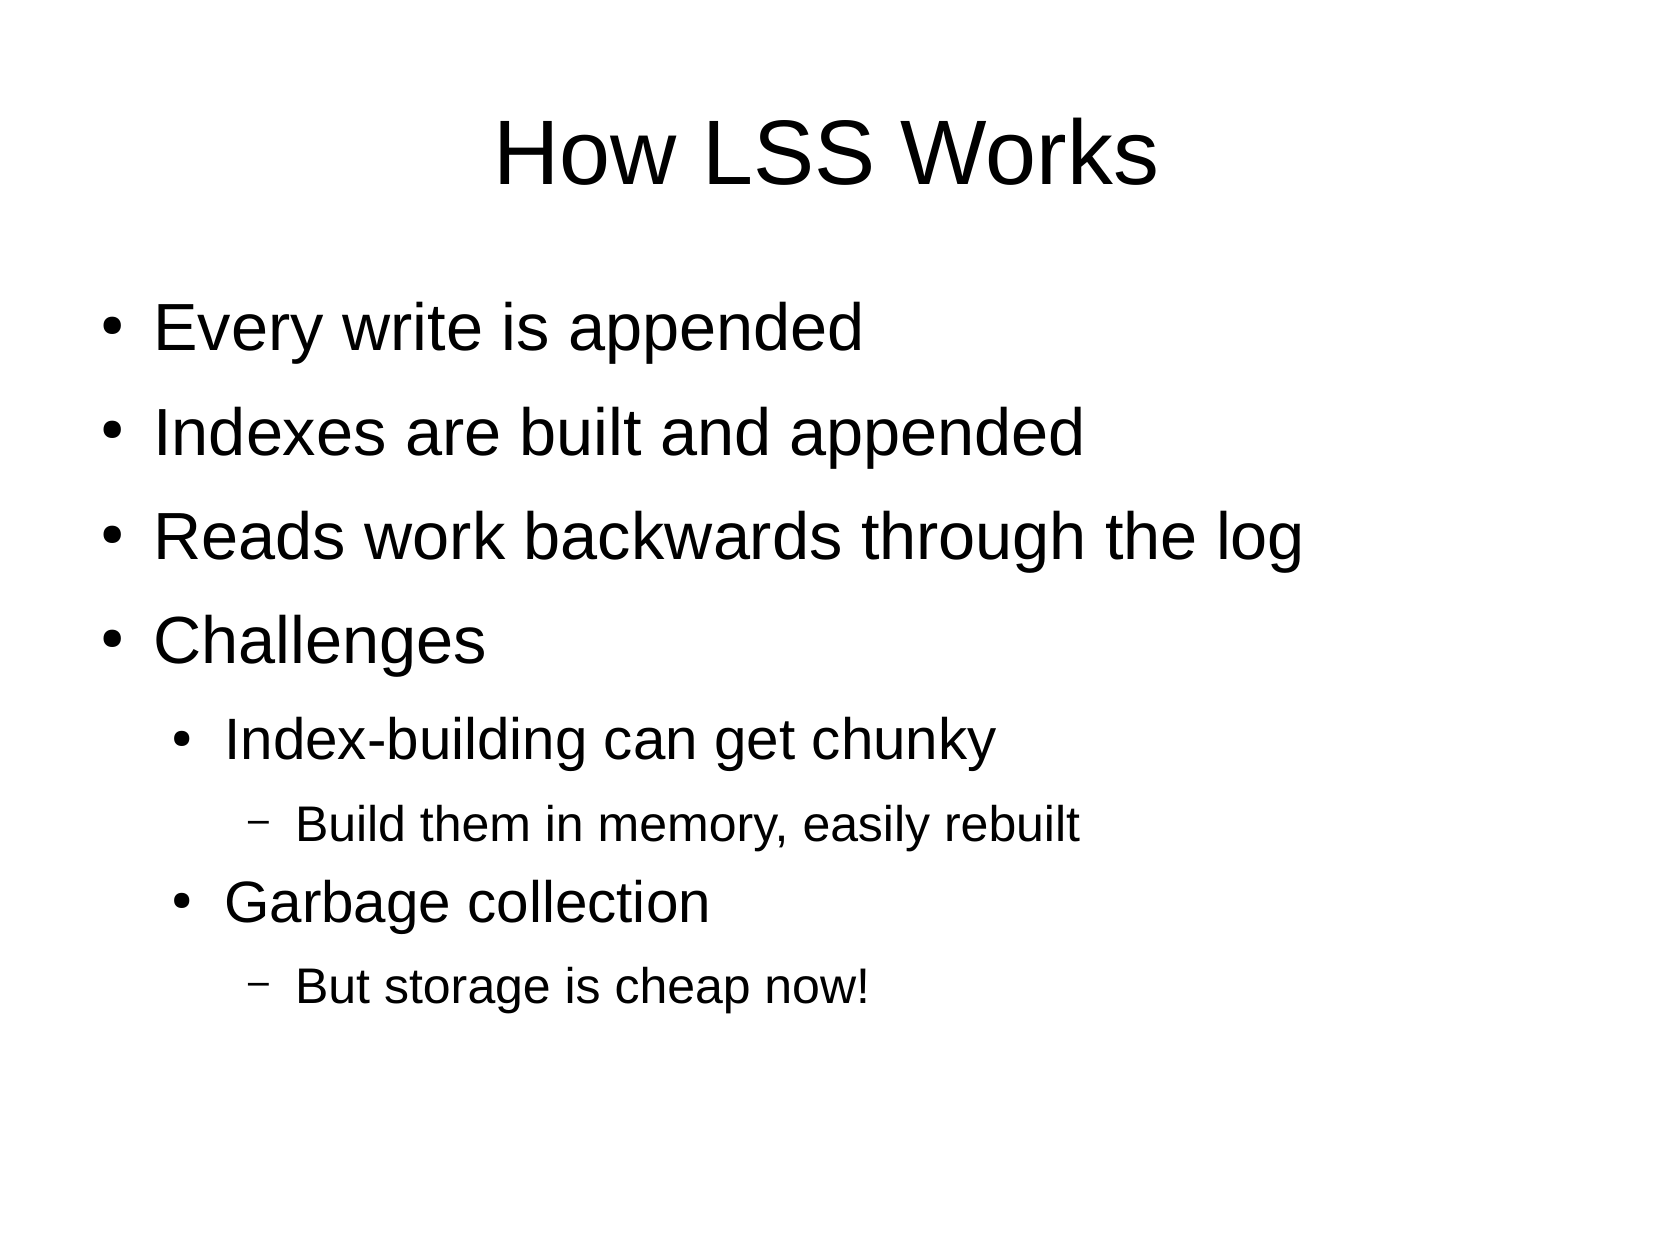

# How LSS Works
Every write is appended
Indexes are built and appended
Reads work backwards through the log
Challenges
Index-building can get chunky
Build them in memory, easily rebuilt
Garbage collection
But storage is cheap now!